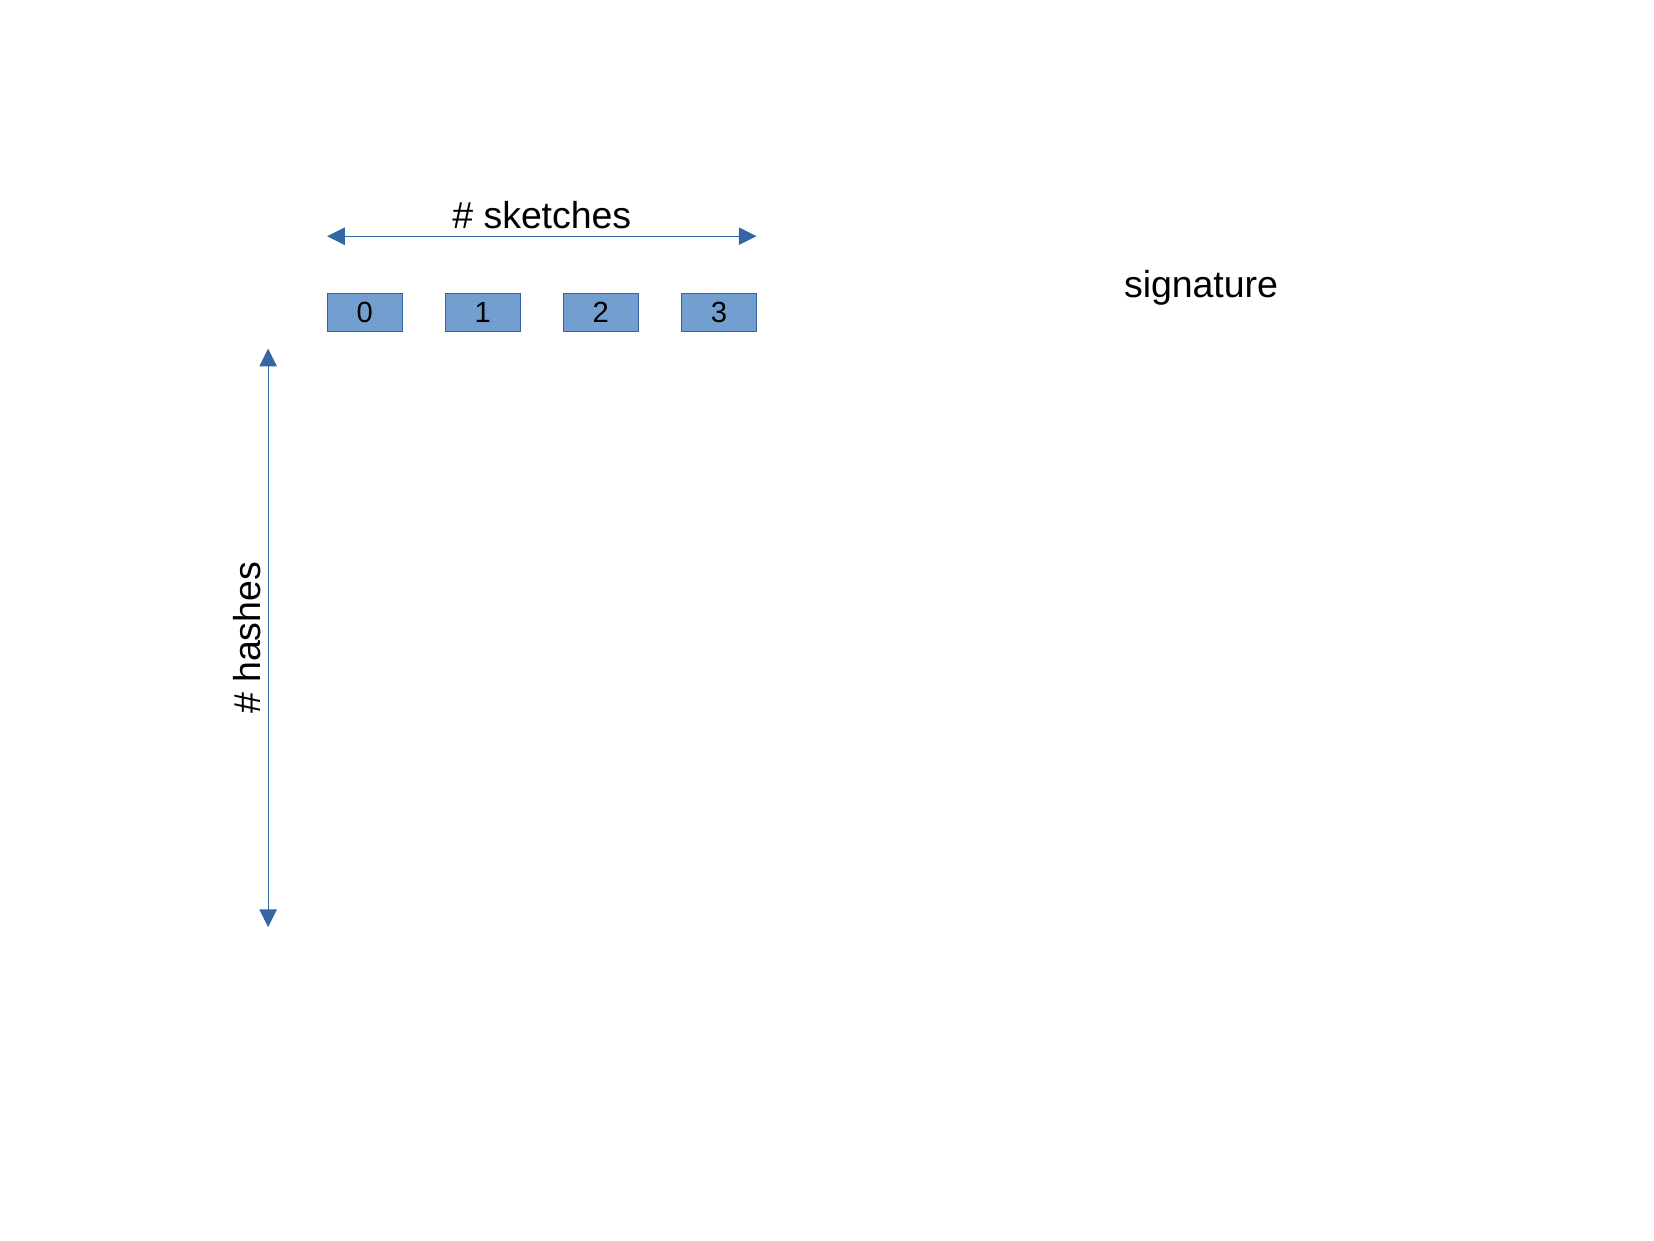

# sketches
signature
0
1
2
3
# hashes